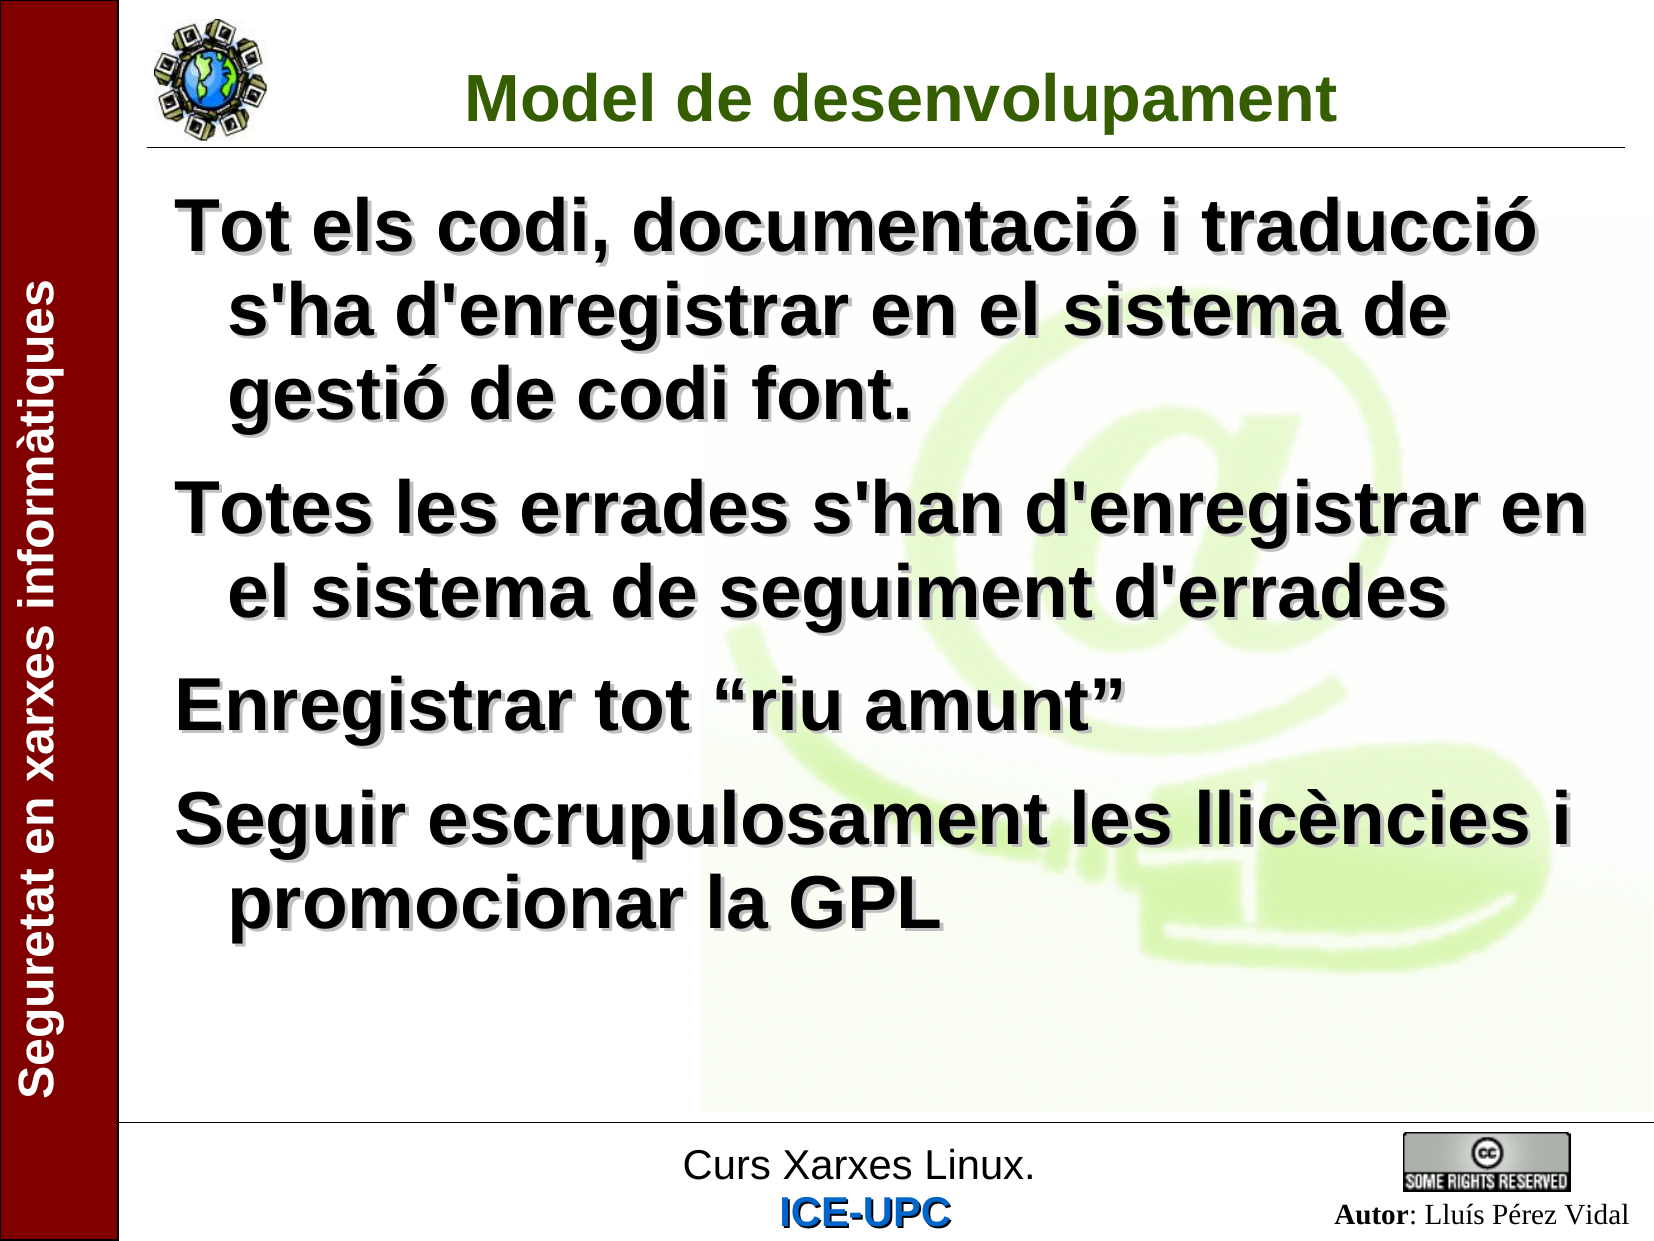

# Model de desenvolupament
Tot els codi, documentació i traducció s'ha d'enregistrar en el sistema de gestió de codi font.
Totes les errades s'han d'enregistrar en el sistema de seguiment d'errades
Enregistrar tot “riu amunt”
Seguir escrupulosament les llicències i promocionar la GPL